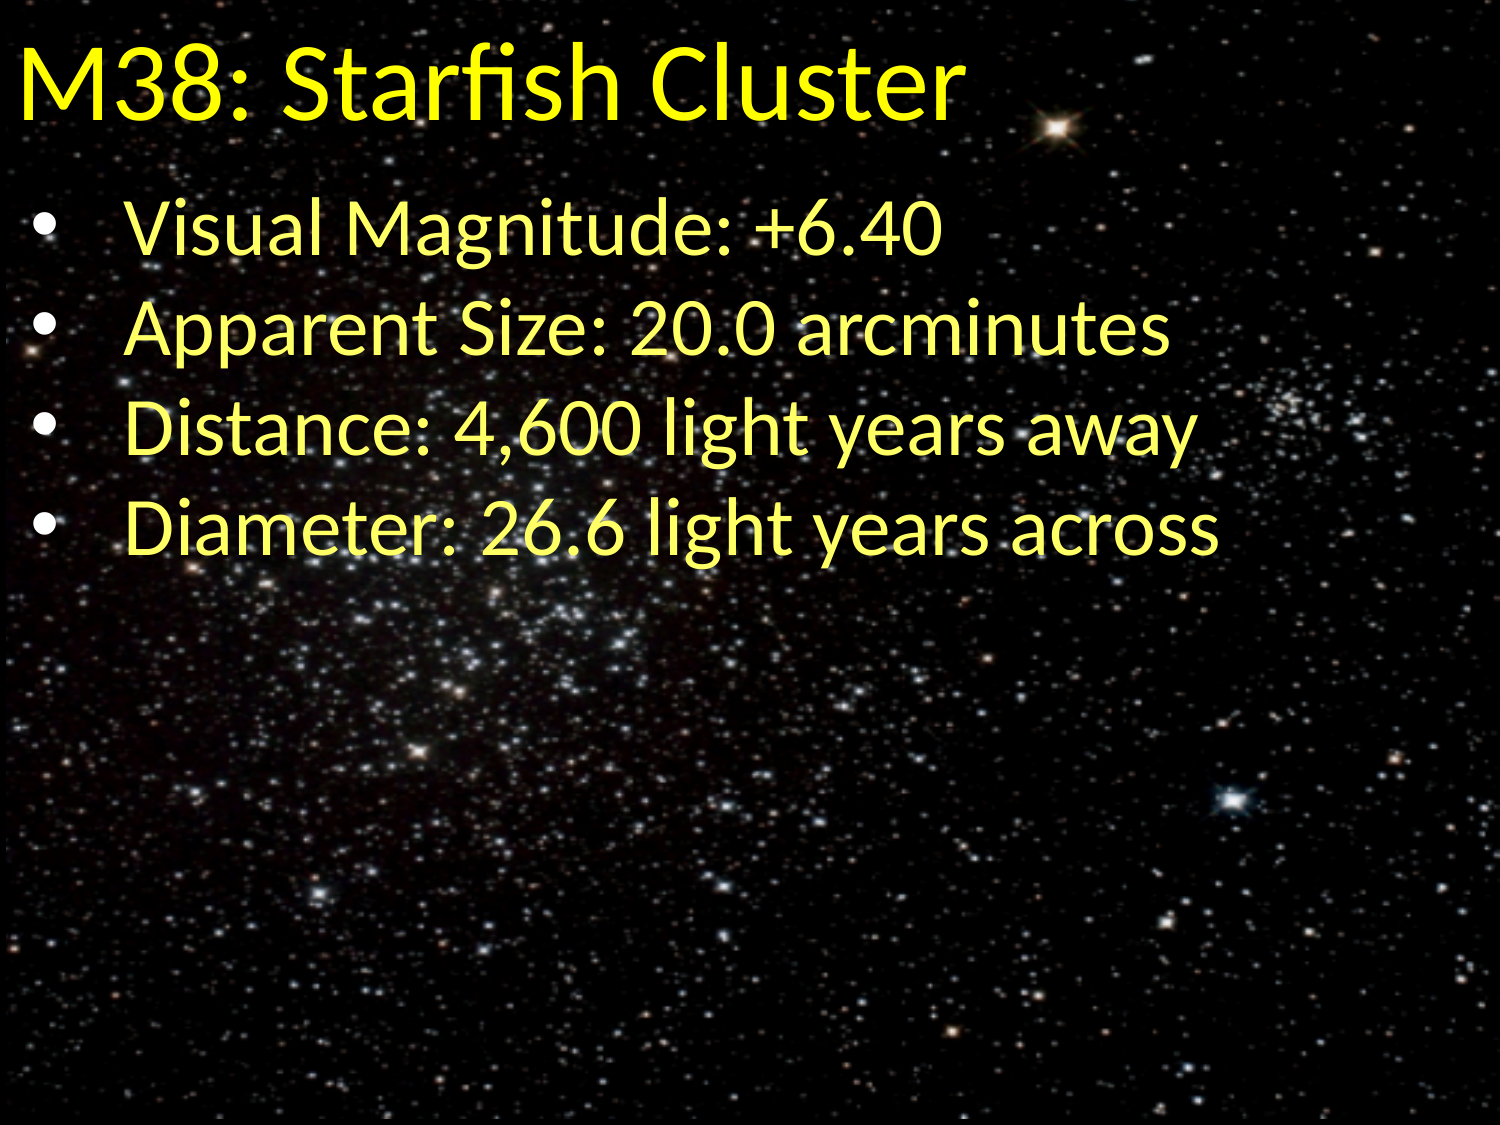

M38: Starfish Cluster
Visual Magnitude: +6.40
Apparent Size: 20.0 arcminutes
Distance: 4,600 light years away
Diameter: 26.6 light years across